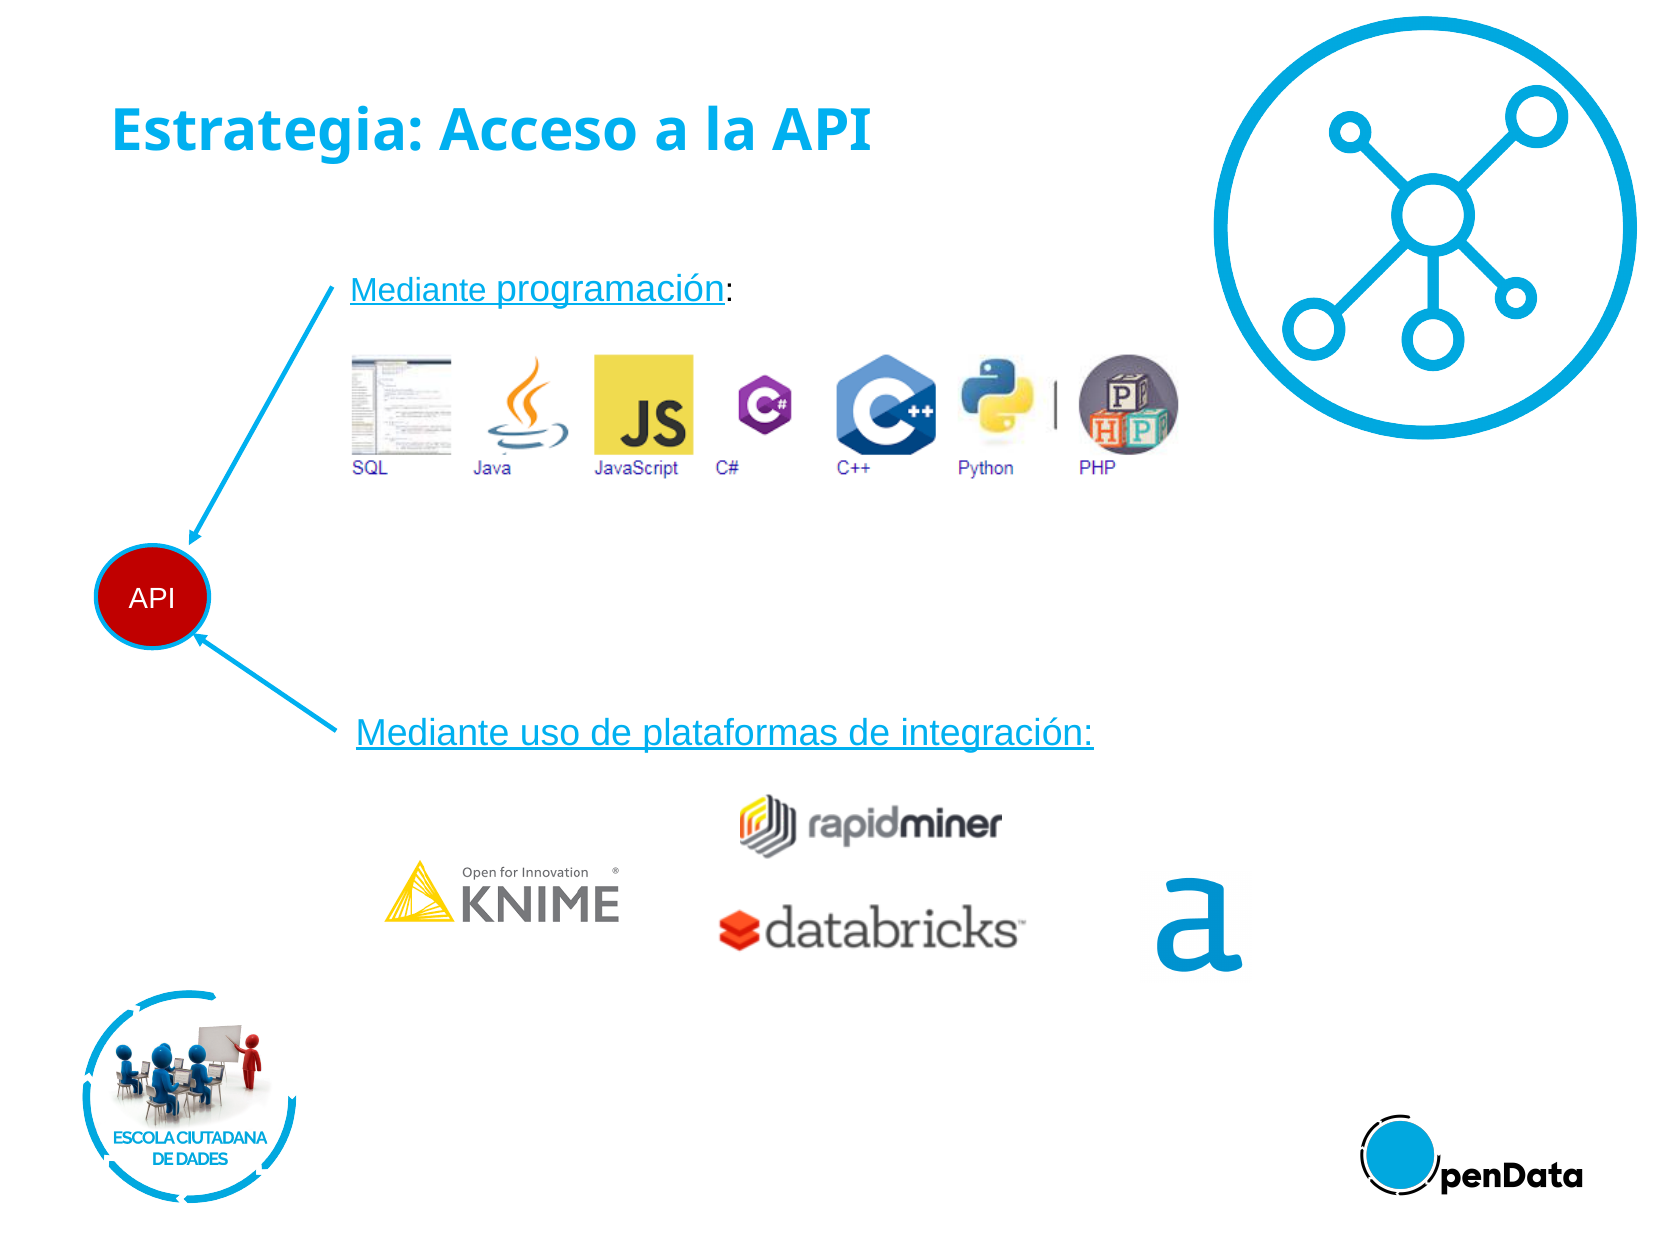

Estrategia: Acceso a la API
Mediante programación:
API
Mediante uso de plataformas de integración: